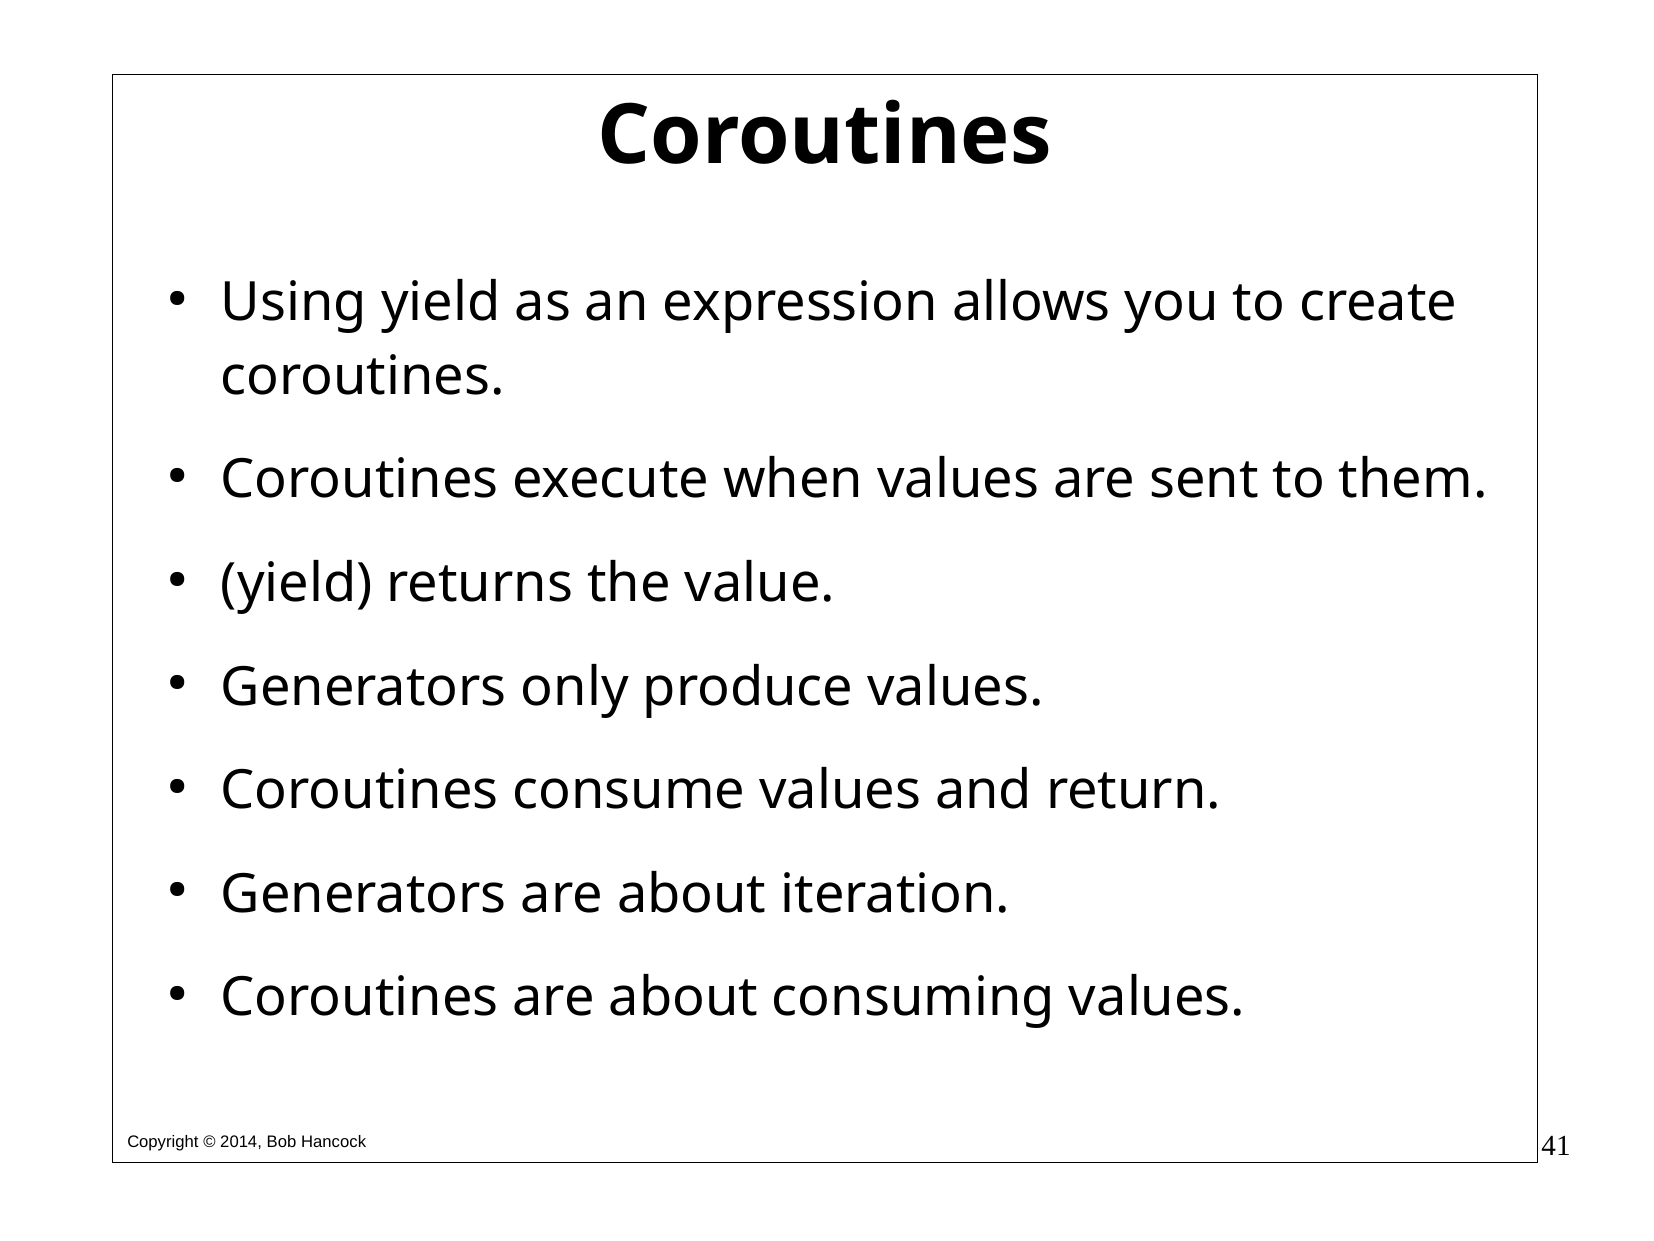

# Coroutines
Using yield as an expression allows you to create coroutines.
Coroutines execute when values are sent to them.
(yield) returns the value.
Generators only produce values.
Coroutines consume values and return.
Generators are about iteration.
Coroutines are about consuming values.
Copyright © 2014, Bob Hancock
41